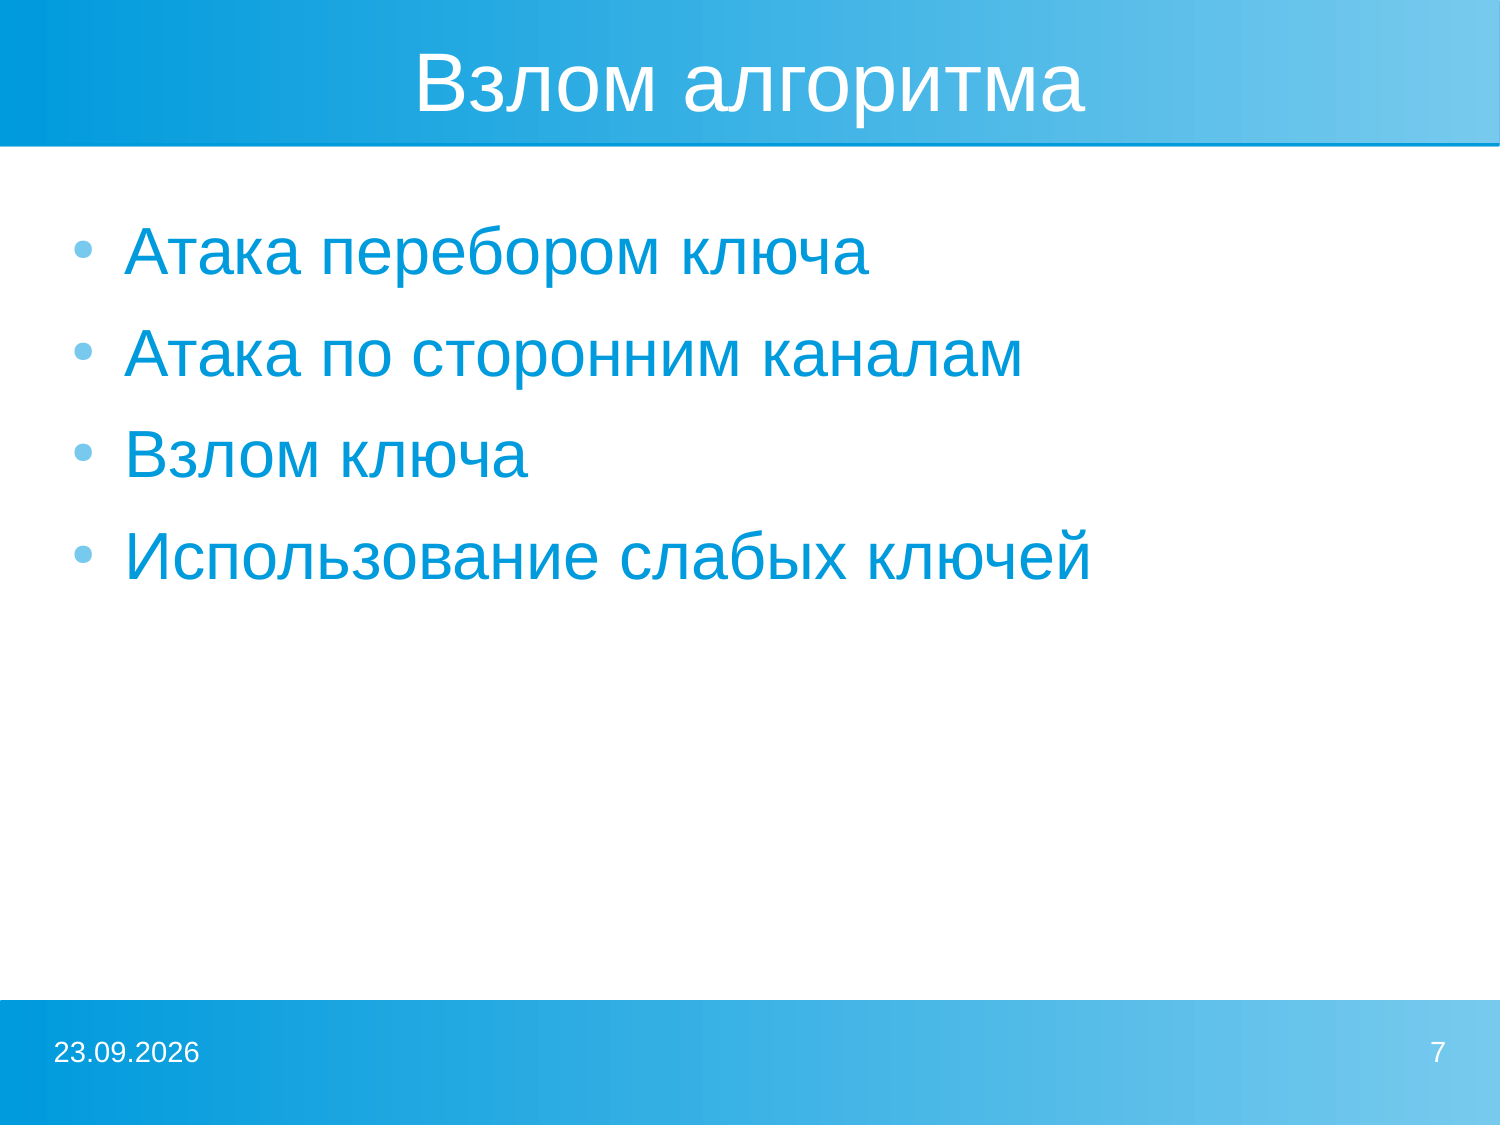

# Взлом алгоритма
Атака перебором ключа
Атака по сторонним каналам
Взлом ключа
Использование слабых ключей
7